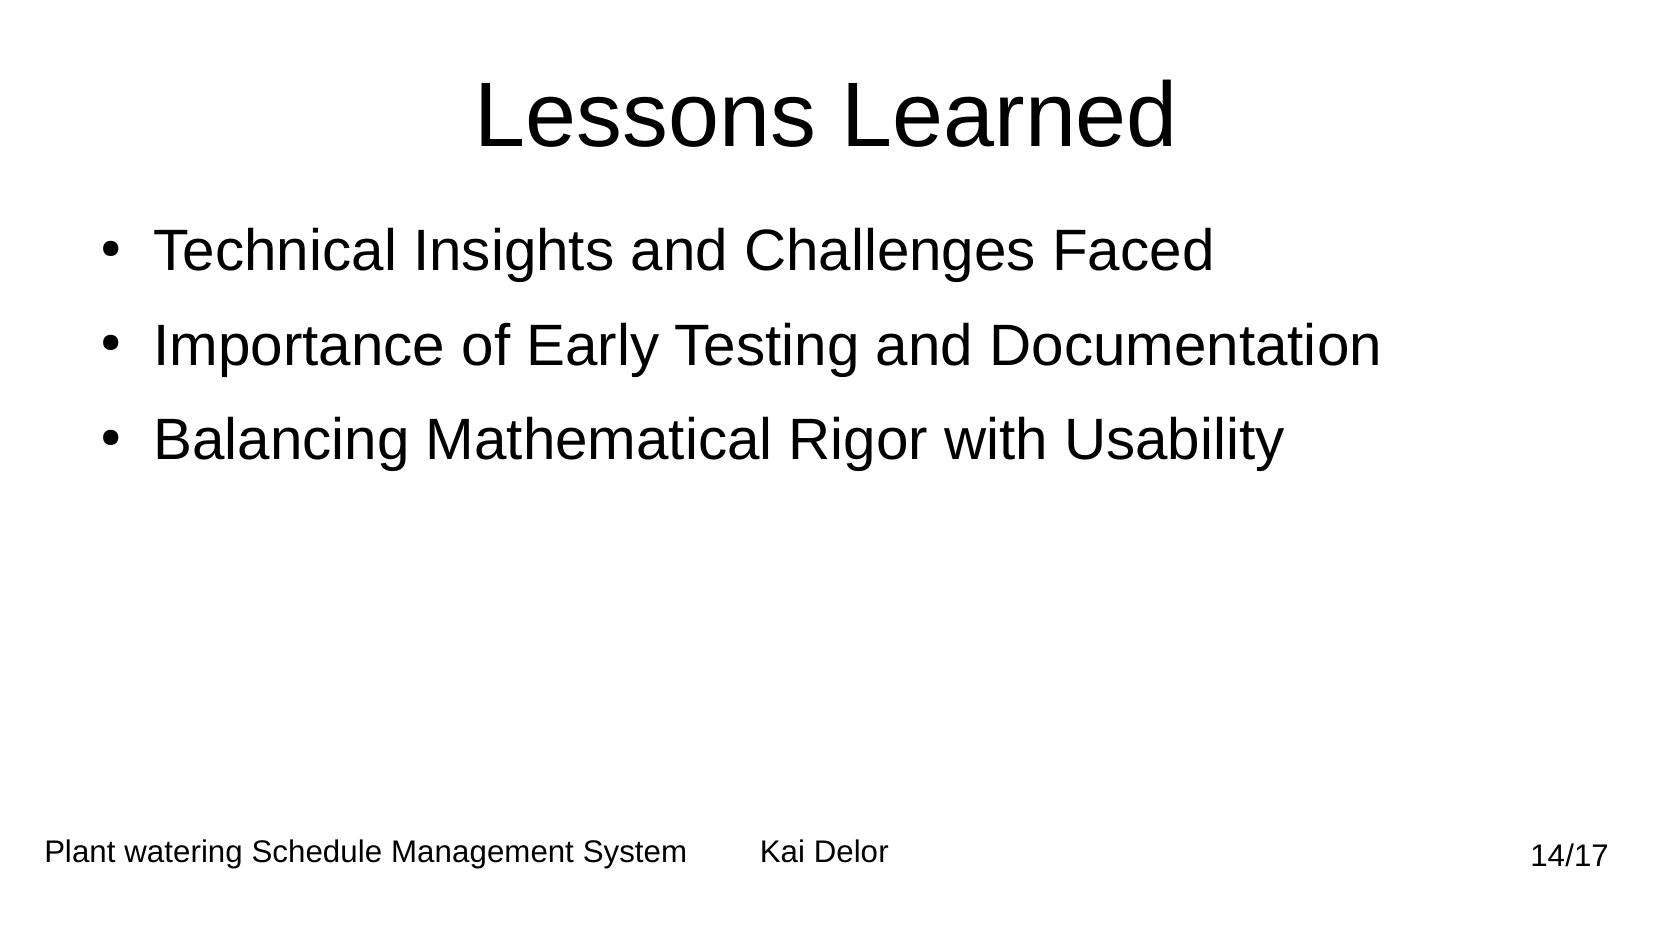

# Lessons Learned
Technical Insights and Challenges Faced
Importance of Early Testing and Documentation
Balancing Mathematical Rigor with Usability
Kai Delor
Plant watering Schedule Management System